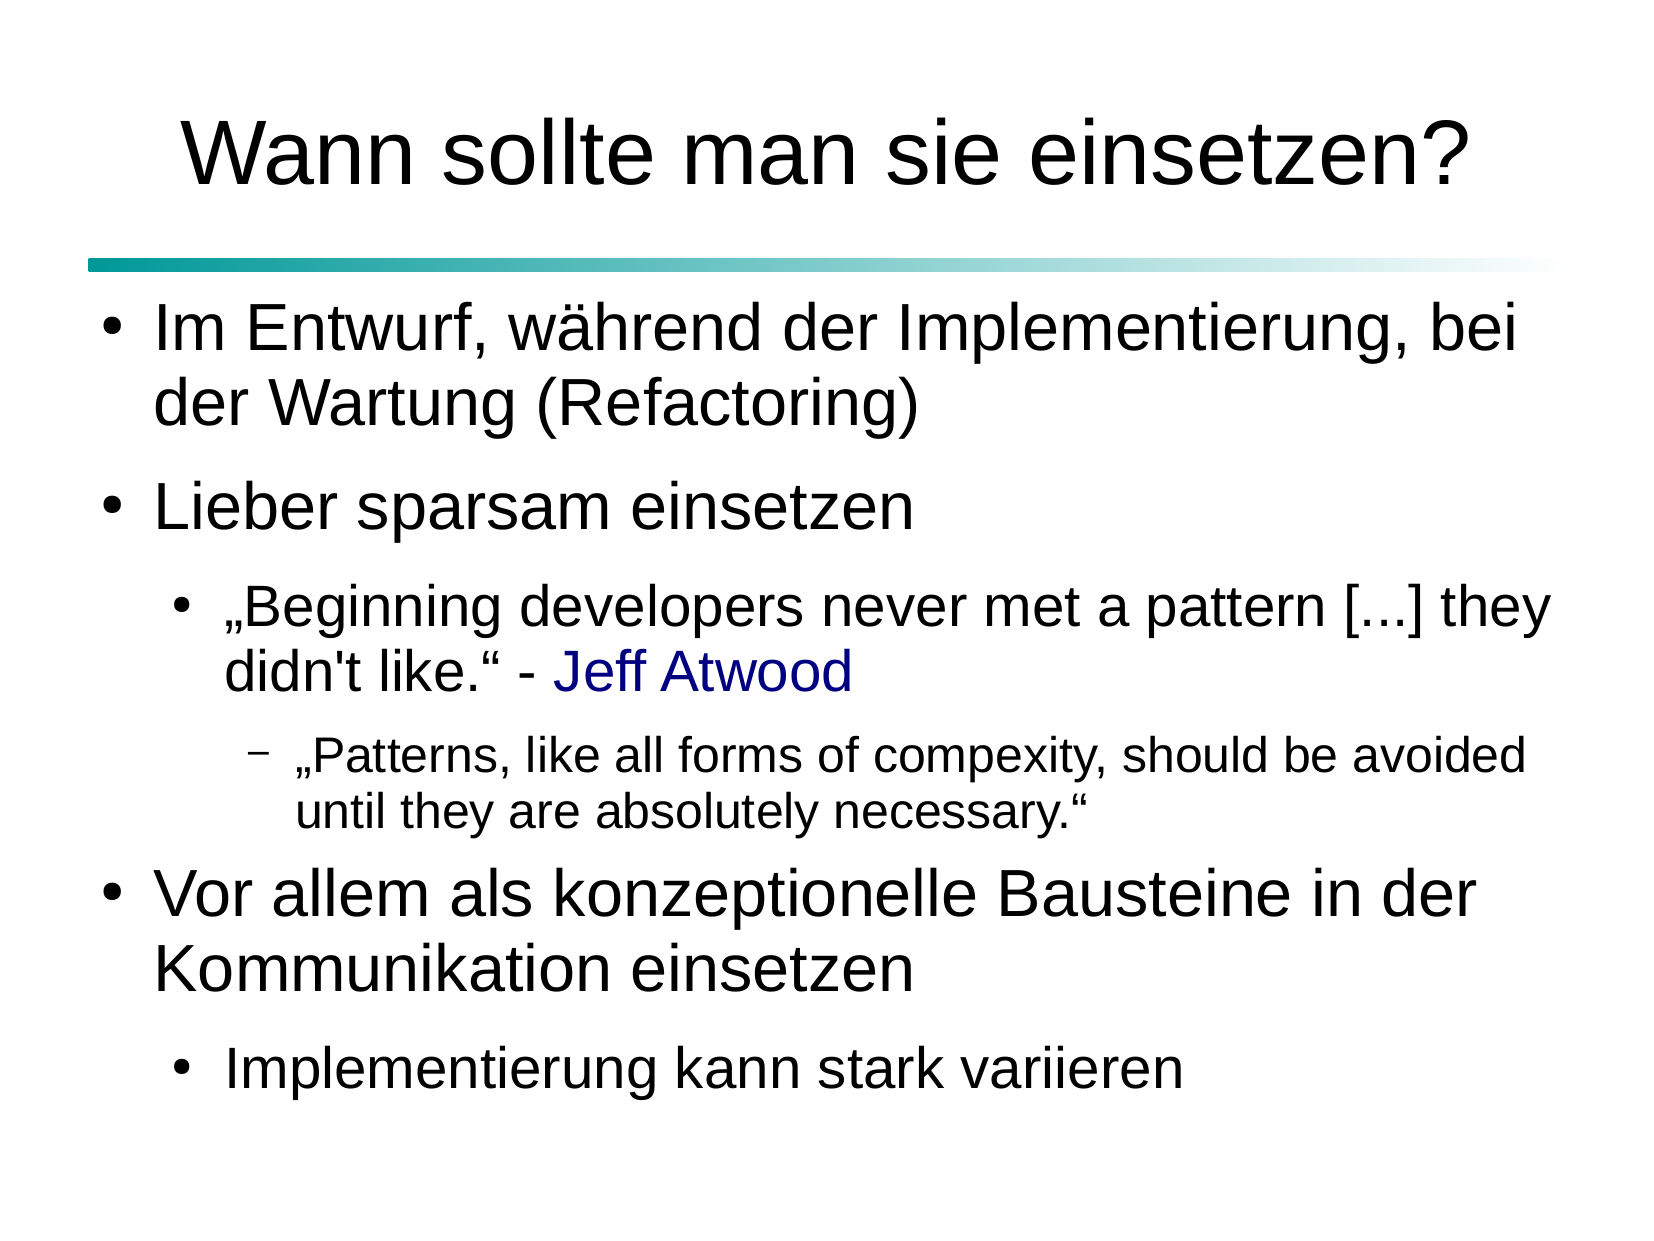

# Wann sollte man sie einsetzen?
Im Entwurf, während der Implementierung, bei der Wartung (Refactoring)
Lieber sparsam einsetzen
„Beginning developers never met a pattern [...] they didn't like.“ - Jeff Atwood
„Patterns, like all forms of compexity, should be avoided until they are absolutely necessary.“
Vor allem als konzeptionelle Bausteine in der Kommunikation einsetzen
Implementierung kann stark variieren